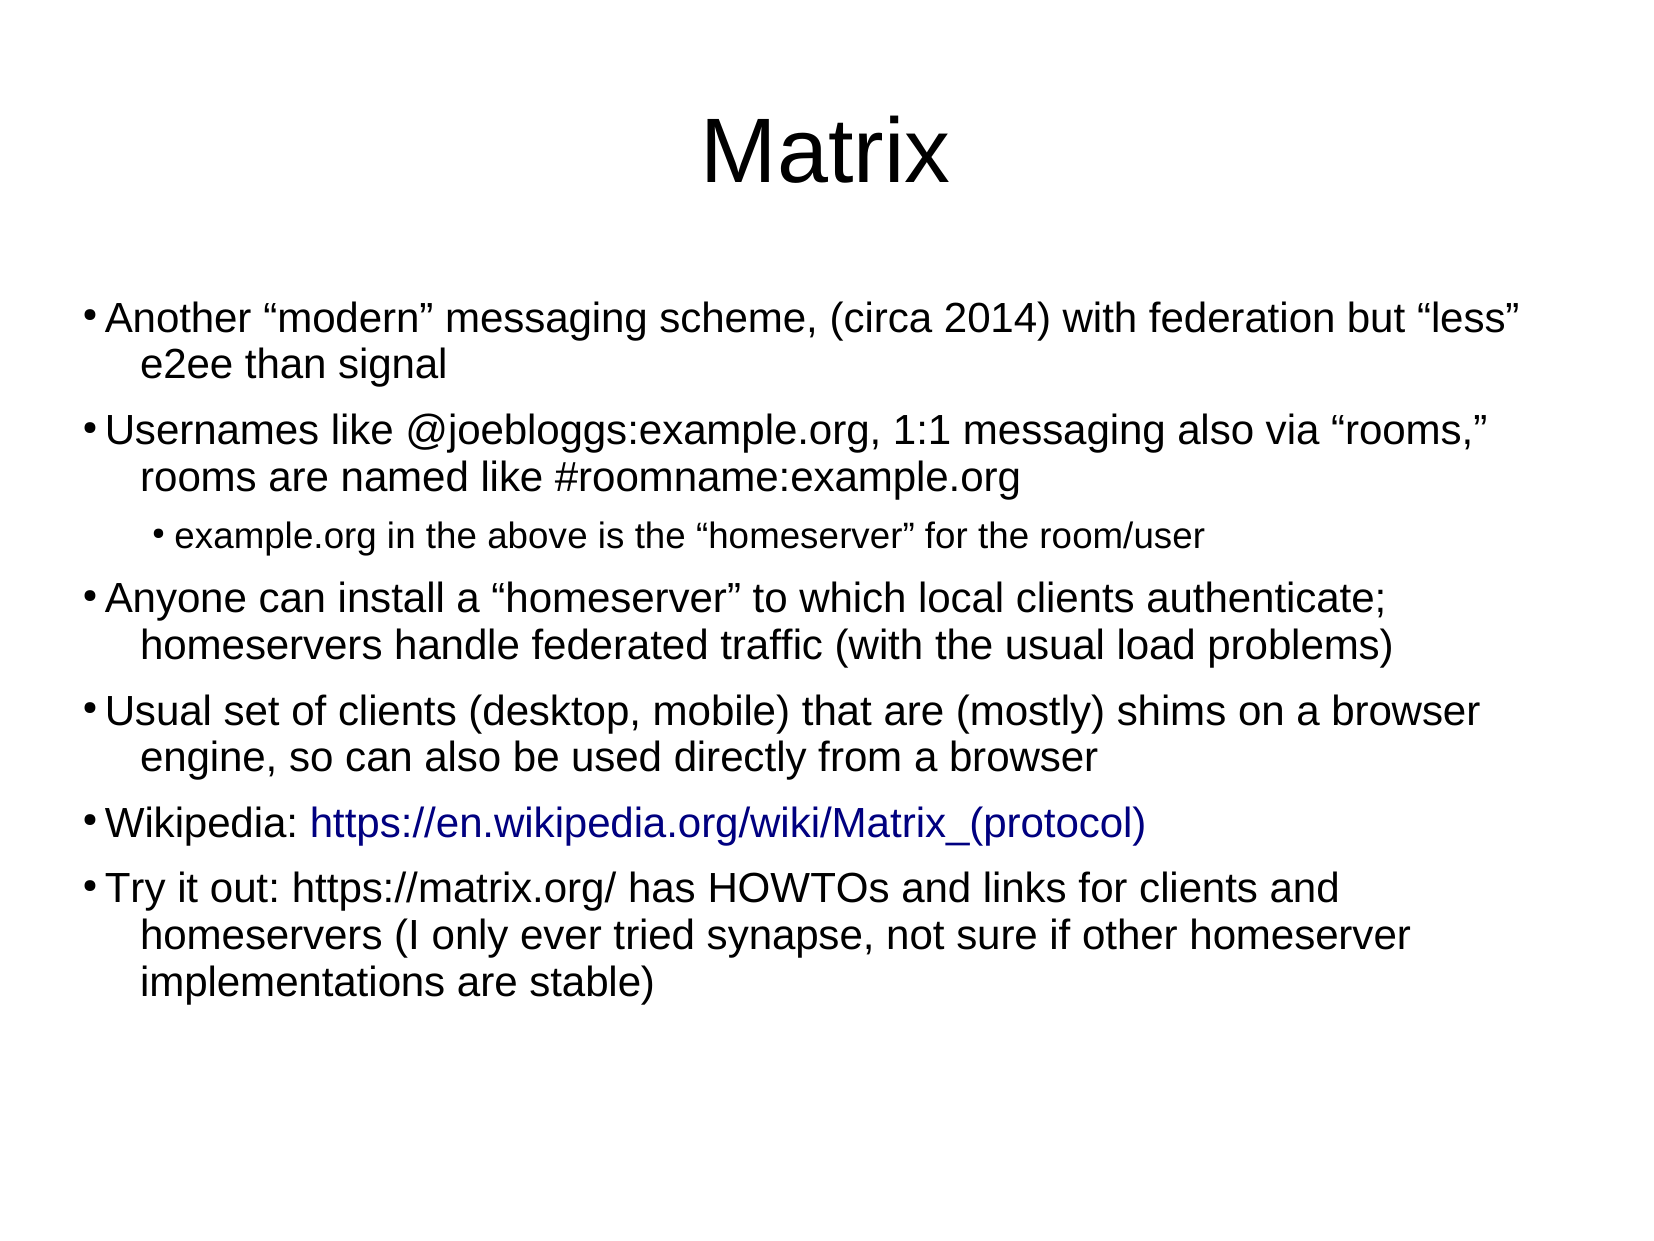

# Matrix
Another “modern” messaging scheme, (circa 2014) with federation but “less” e2ee than signal
Usernames like @joebloggs:example.org, 1:1 messaging also via “rooms,” rooms are named like #roomname:example.org
example.org in the above is the “homeserver” for the room/user
Anyone can install a “homeserver” to which local clients authenticate; homeservers handle federated traffic (with the usual load problems)
Usual set of clients (desktop, mobile) that are (mostly) shims on a browser engine, so can also be used directly from a browser
Wikipedia: https://en.wikipedia.org/wiki/Matrix_(protocol)
Try it out: https://matrix.org/ has HOWTOs and links for clients and homeservers (I only ever tried synapse, not sure if other homeserver implementations are stable)